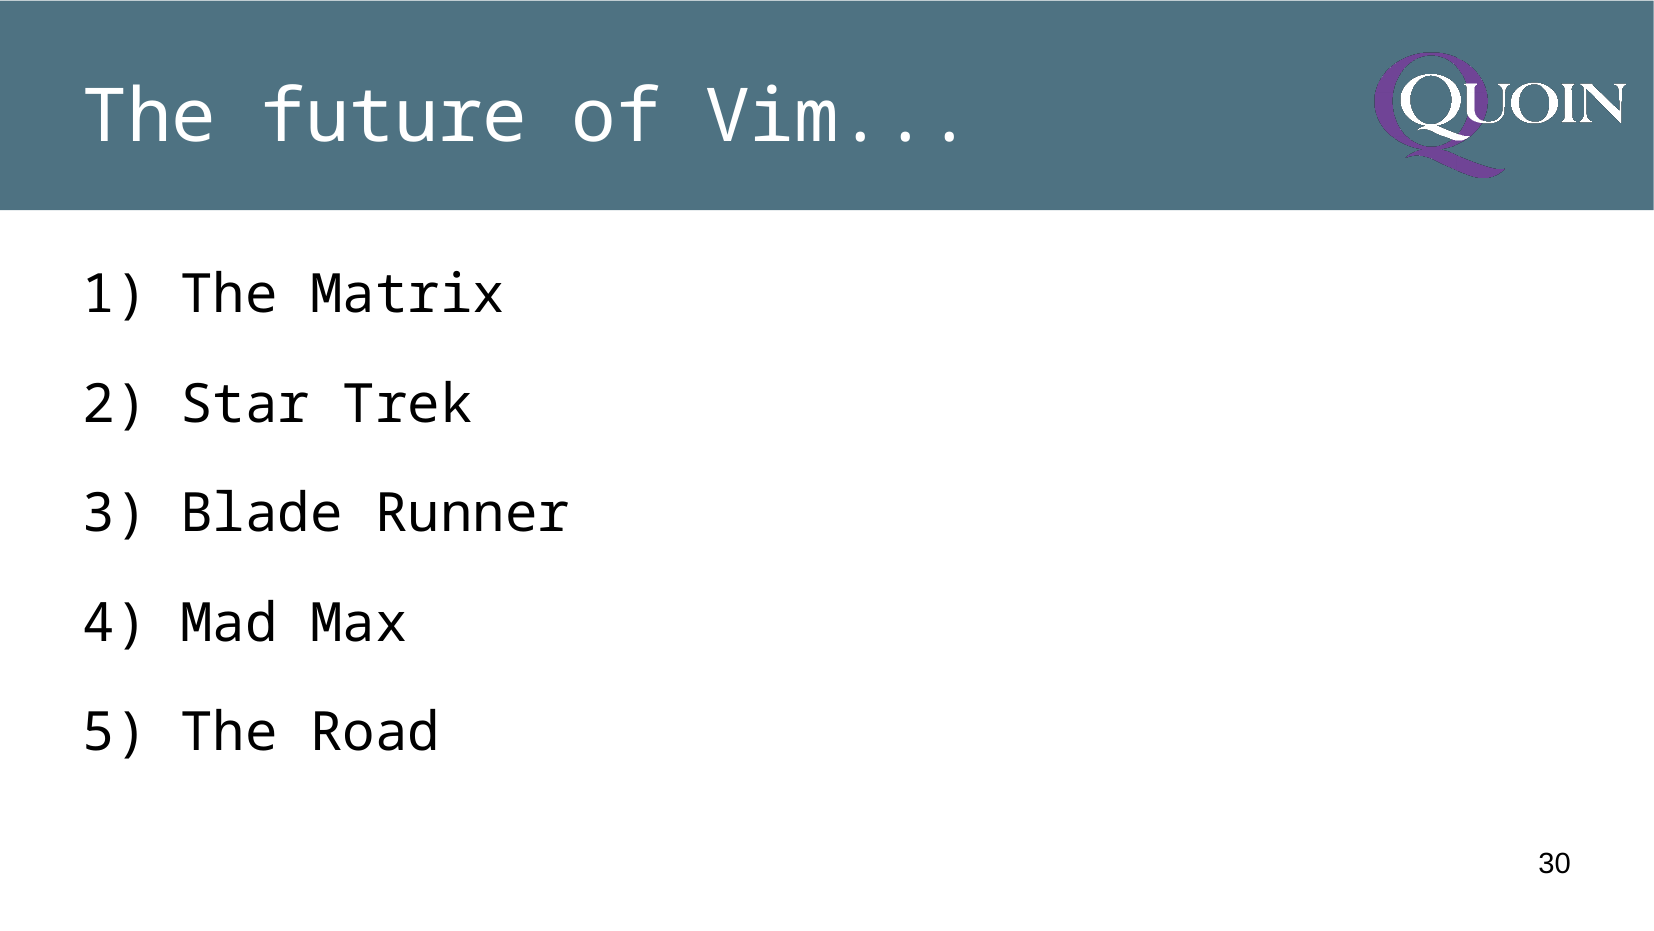

# The future of Vim...
 The Matrix
 Star Trek
 Blade Runner
 Mad Max
 The Road
30